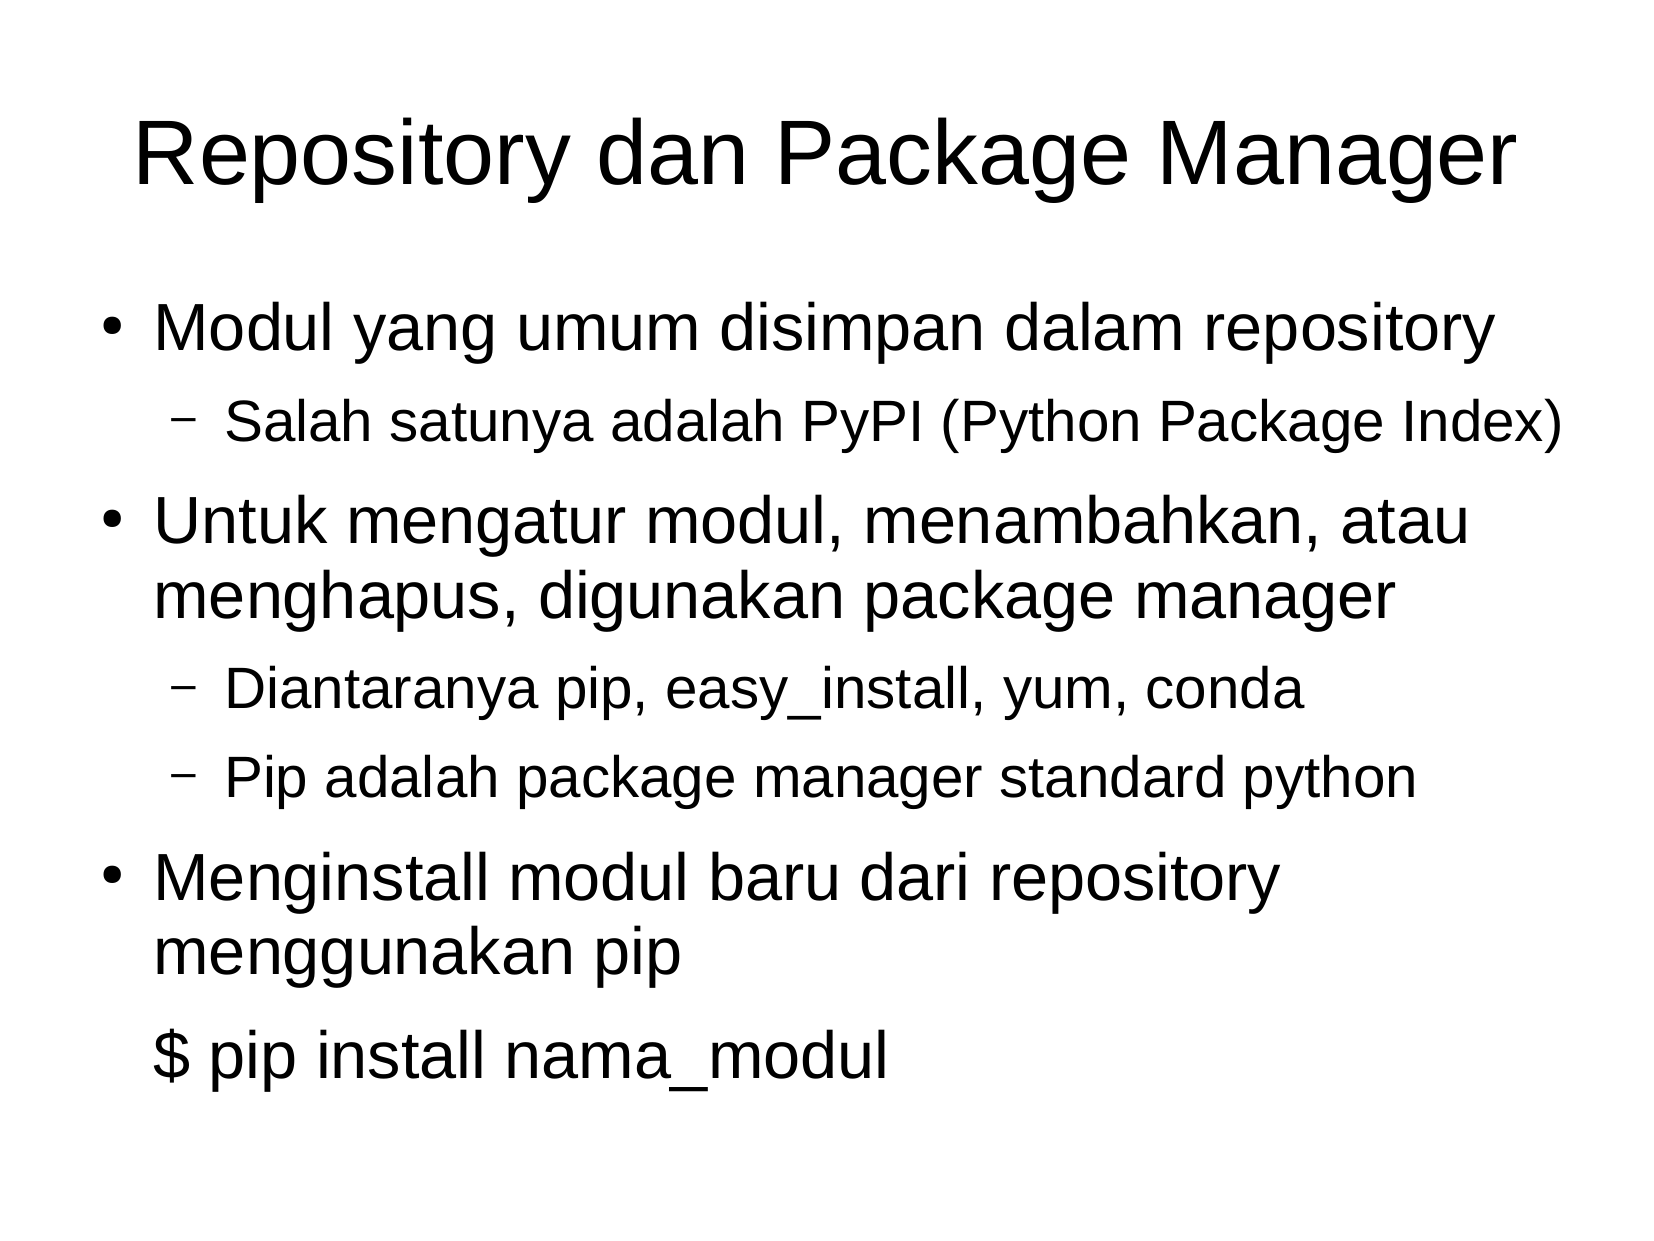

# Repository dan Package Manager
Modul yang umum disimpan dalam repository
Salah satunya adalah PyPI (Python Package Index)
Untuk mengatur modul, menambahkan, atau menghapus, digunakan package manager
Diantaranya pip, easy_install, yum, conda
Pip adalah package manager standard python
Menginstall modul baru dari repository menggunakan pip
$ pip install nama_modul